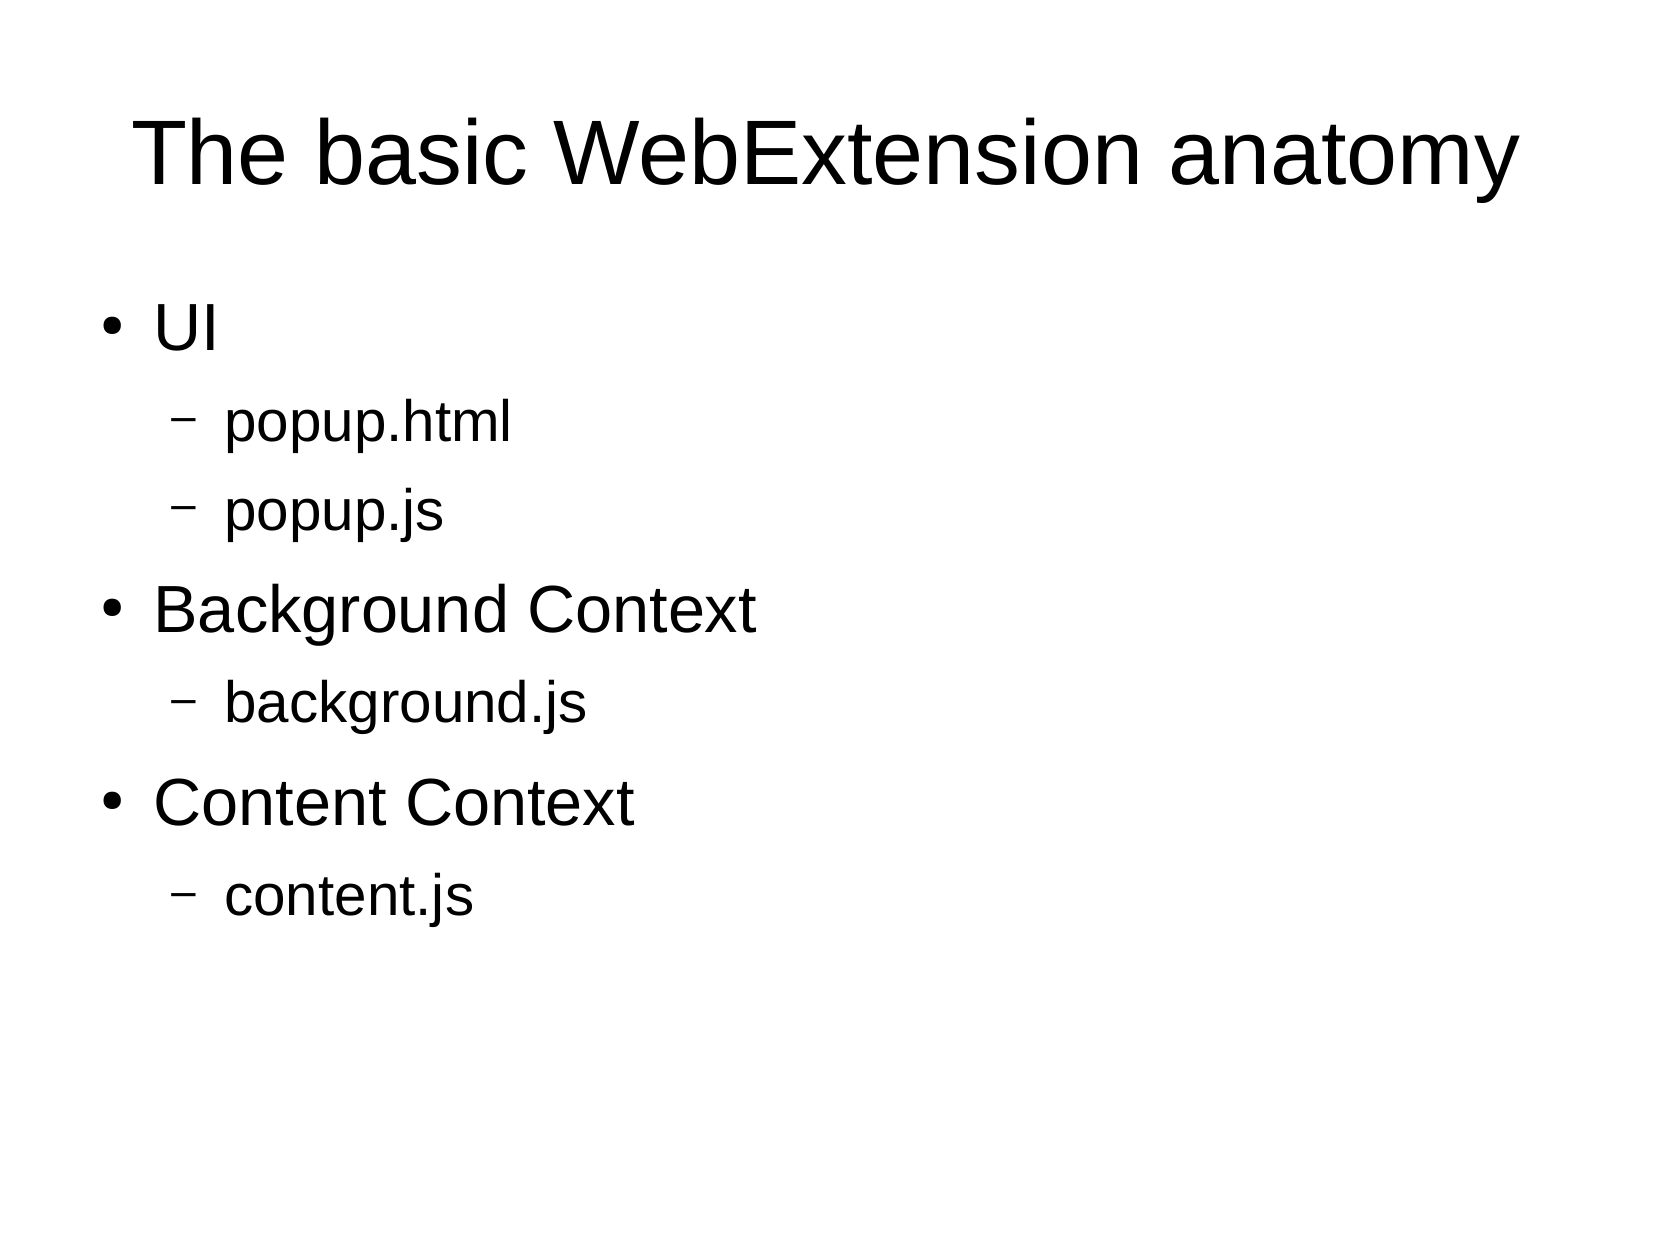

# The basic WebExtension anatomy
UI
popup.html
popup.js
Background Context
background.js
Content Context
content.js